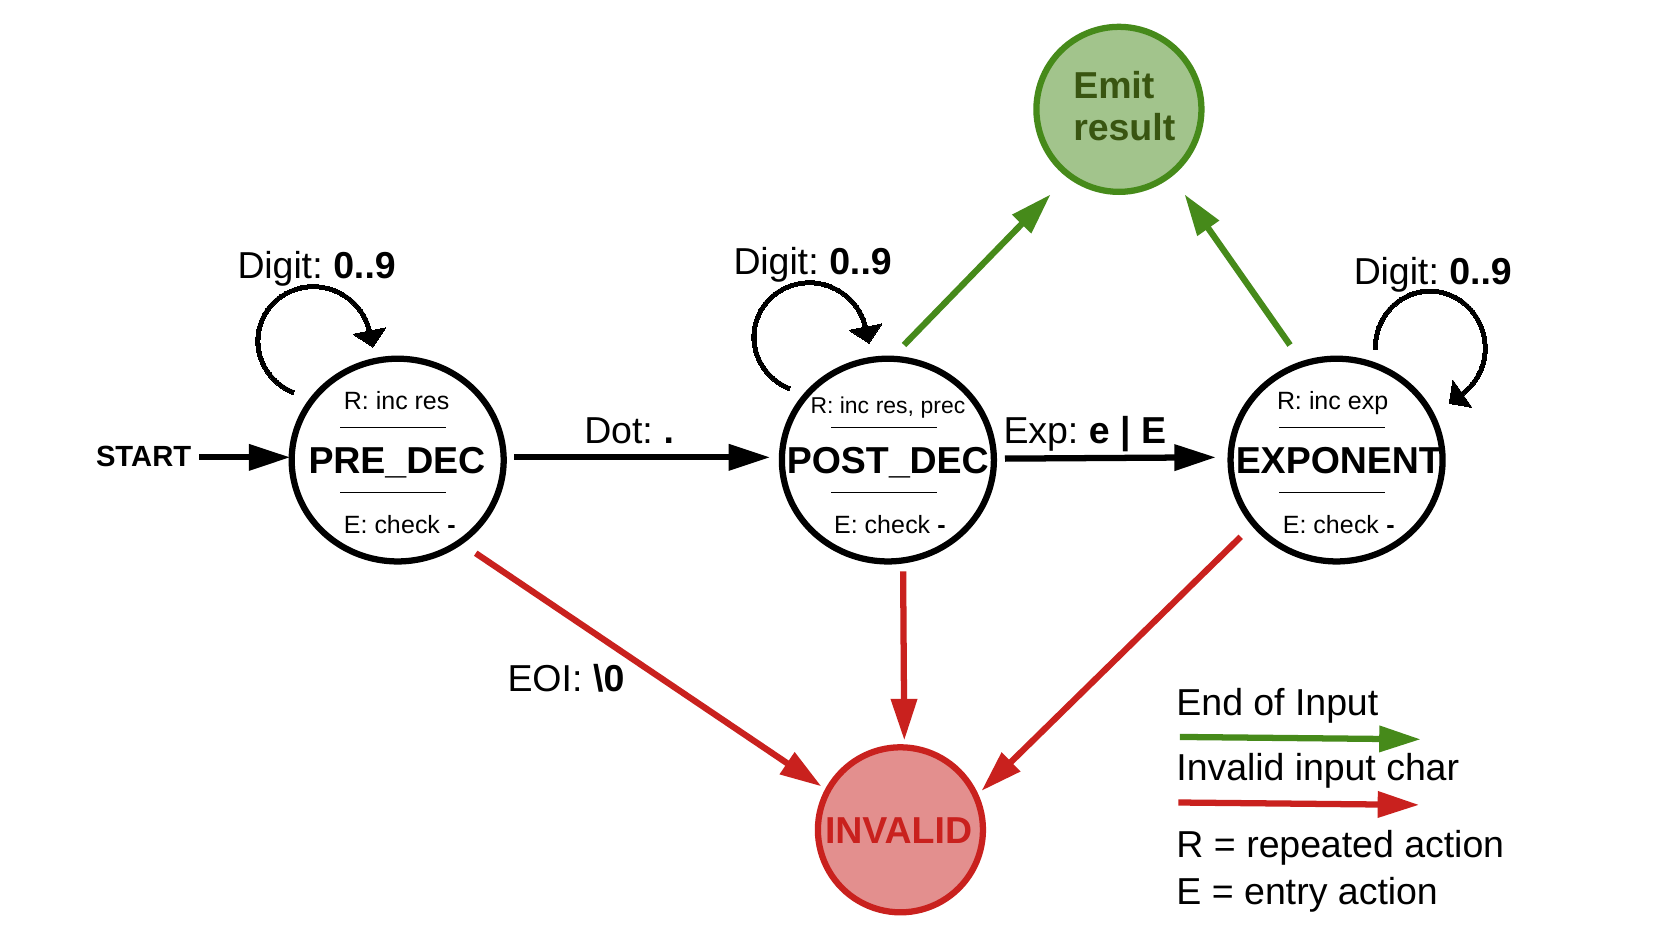

Emit result
Digit: 0..9
Digit: 0..9
Digit: 0..9
R: inc res
R: inc exp
R: inc res, prec
Dot: .
Exp: e | E
START
PRE_DEC
POST_DEC
EXPONENT
E: check -
E: check -
E: check -
EOI: \0
End of Input
Invalid input char
INVALID
R = repeated action
E = entry action